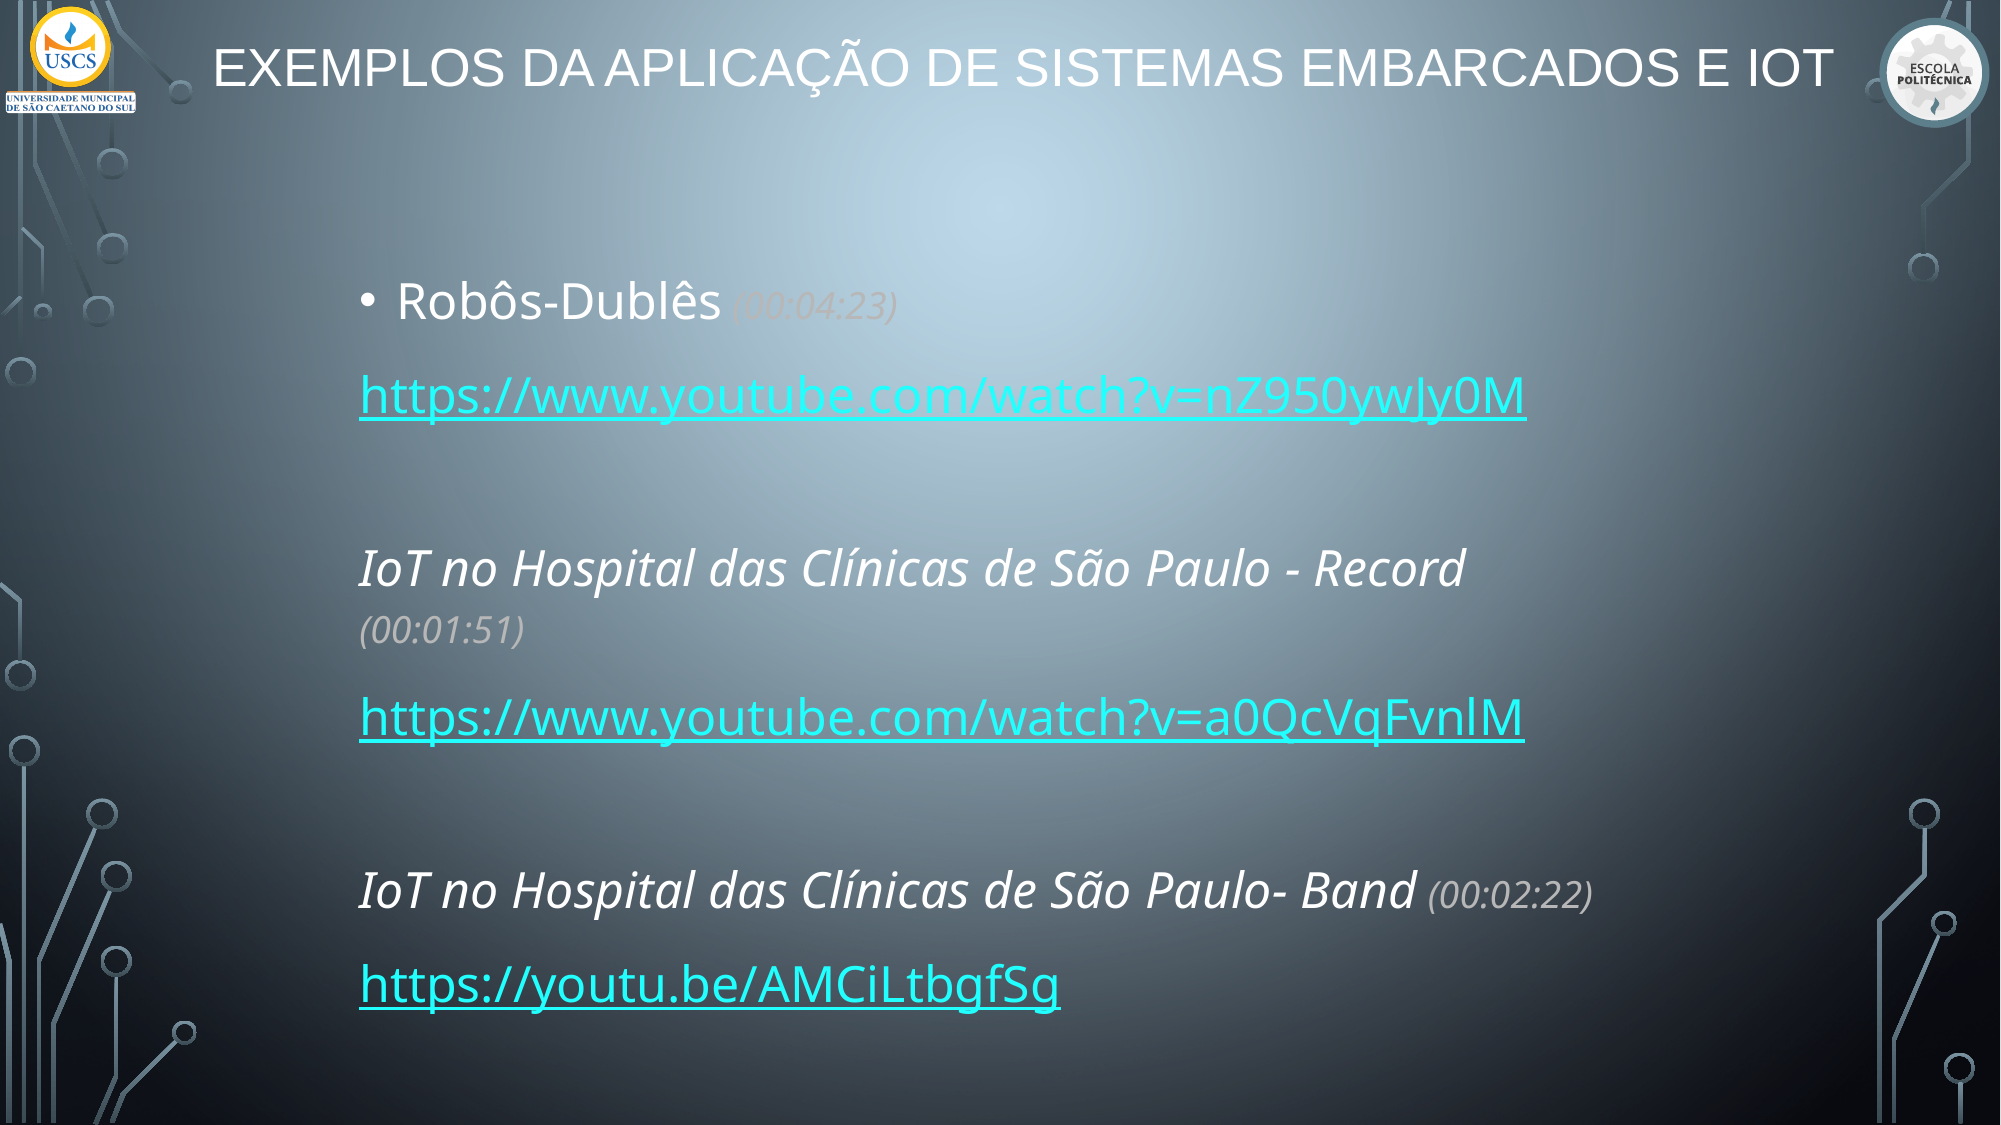

# EXEMPLOS DA APLICAÇÃO DE SISTEMAS EMBARCADOS E IOT
Robôs-Dublês (00:04:23)
https://www.youtube.com/watch?v=nZ950ywJy0M
IoT no Hospital das Clínicas de São Paulo - Record (00:01:51)
https://www.youtube.com/watch?v=a0QcVqFvnlM
IoT no Hospital das Clínicas de São Paulo- Band (00:02:22)
https://youtu.be/AMCiLtbgfSg